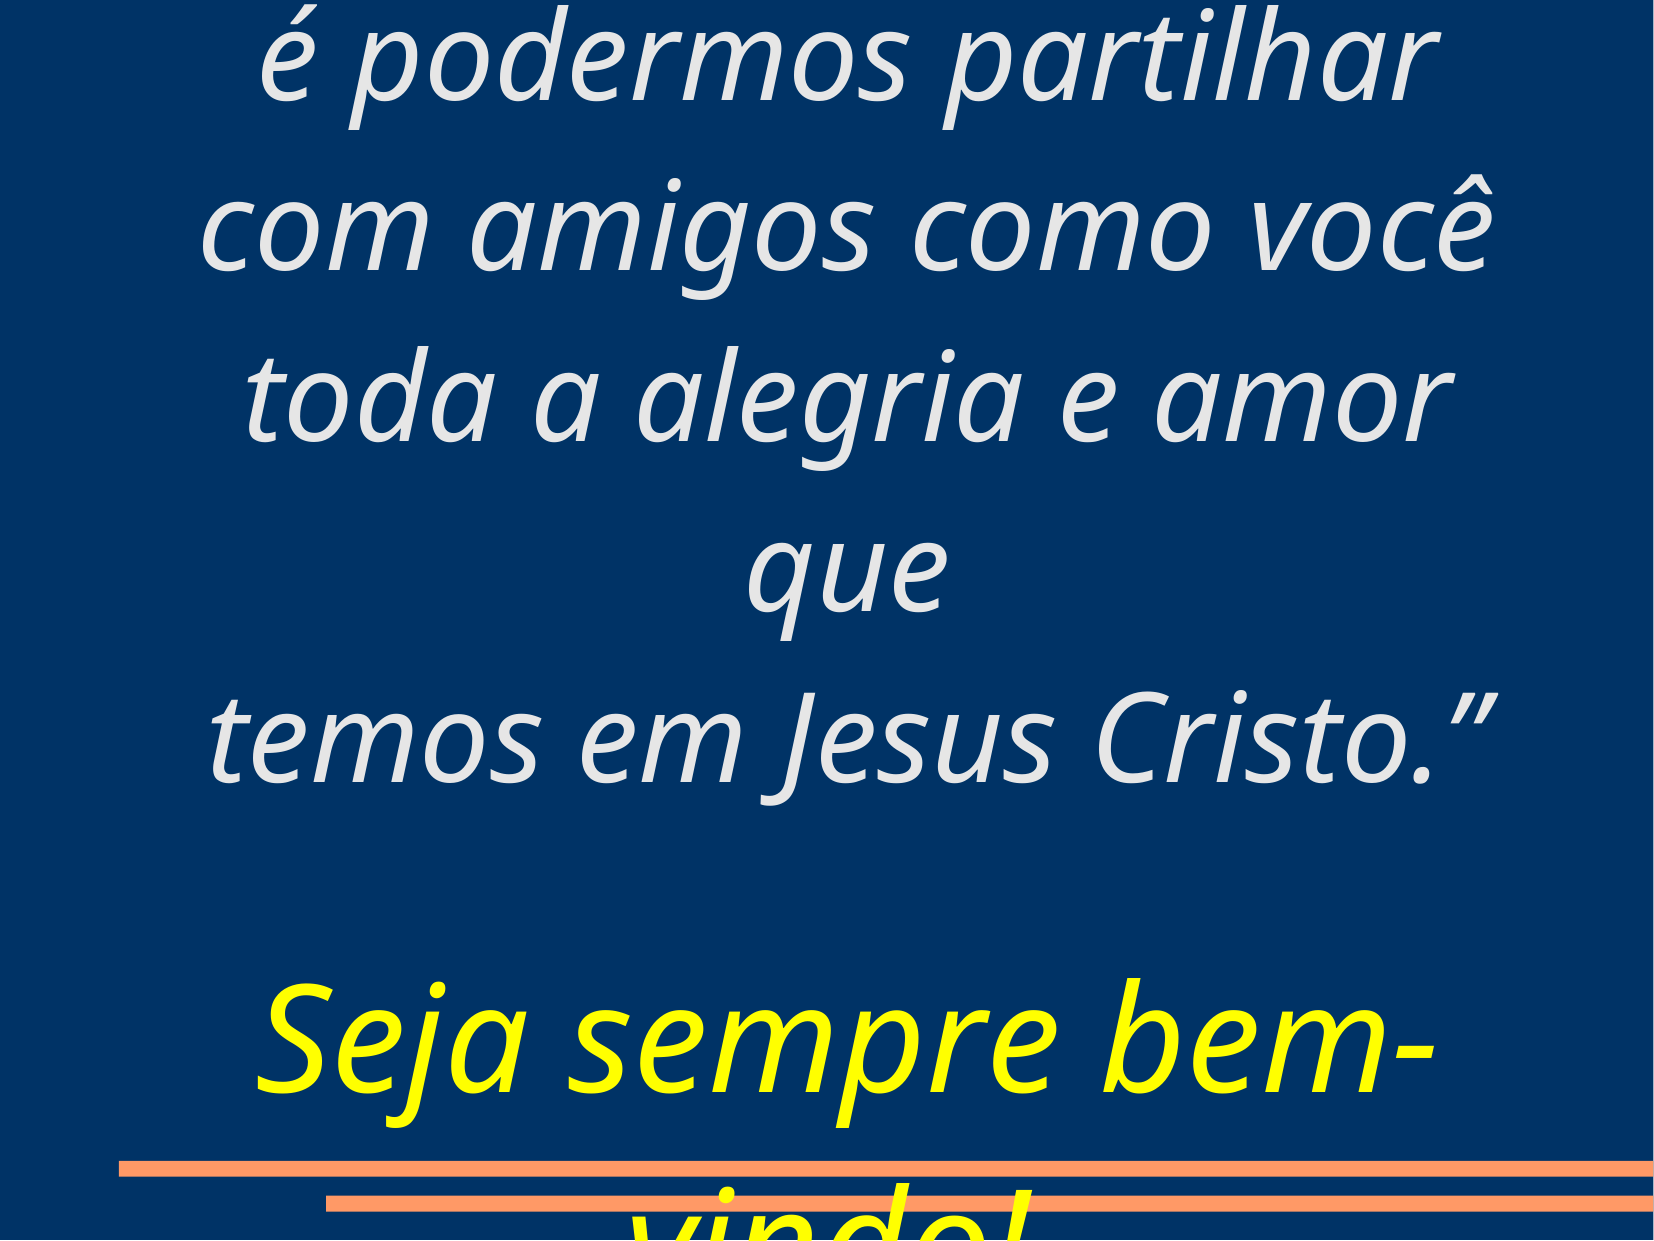

# "O melhor de tudo é podermos partilhar com amigos como você toda a alegria e amor que temos em Jesus Cristo.” Seja sempre bem-vindo!